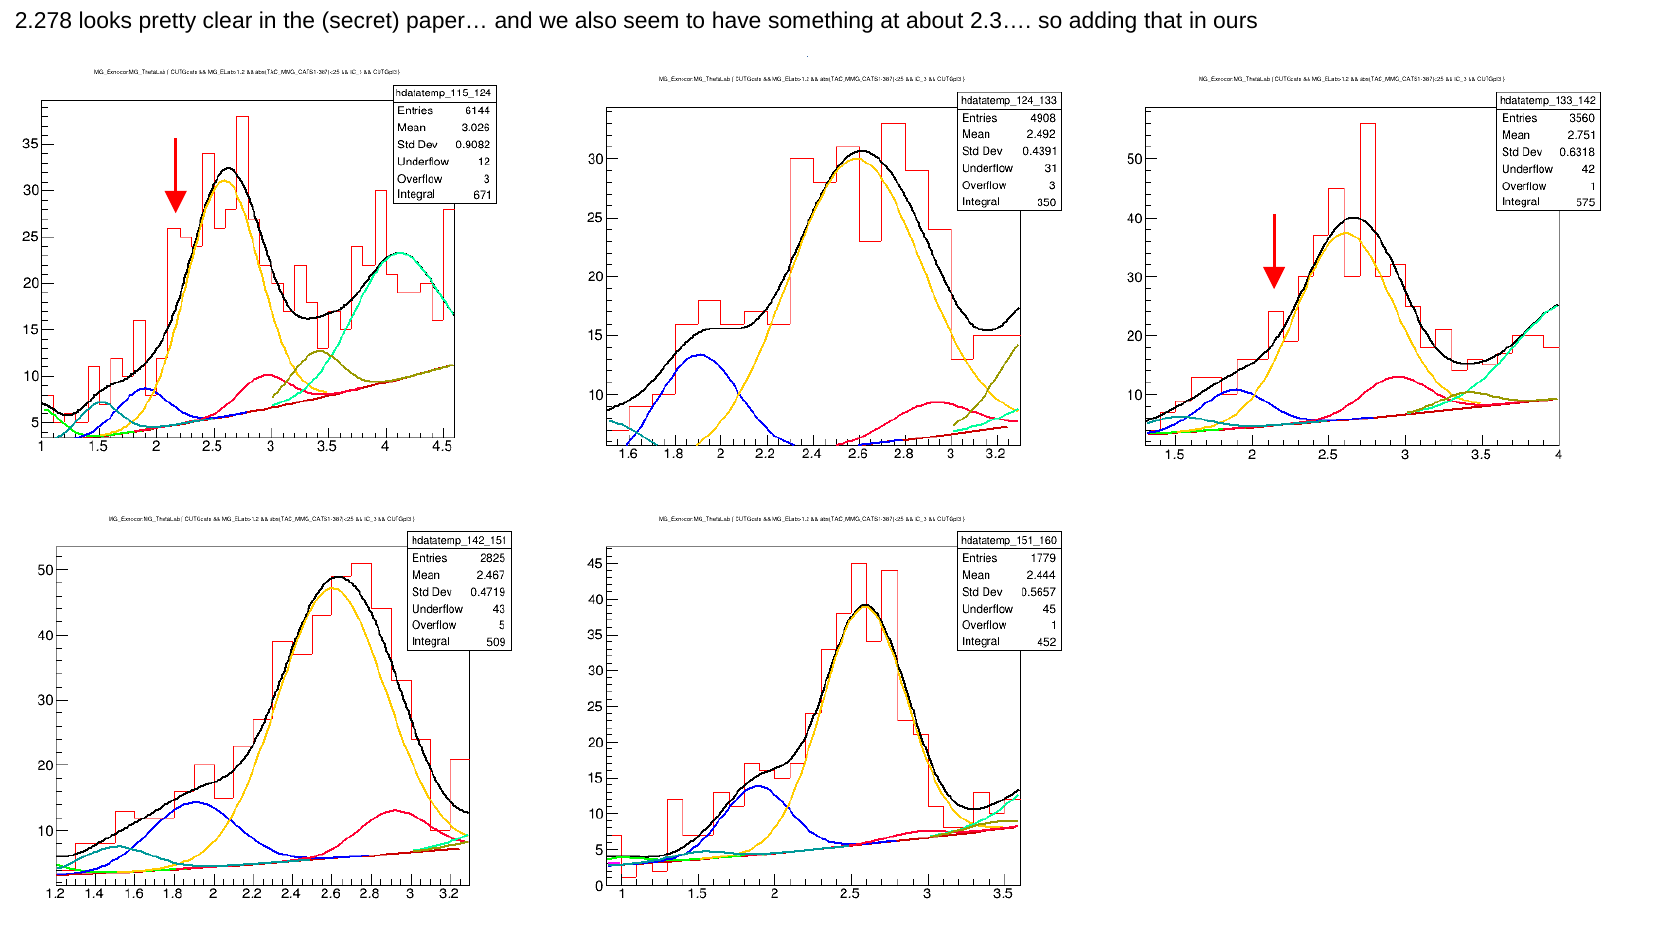

2.278 looks pretty clear in the (secret) paper… and we also seem to have something at about 2.3…. so adding that in ours